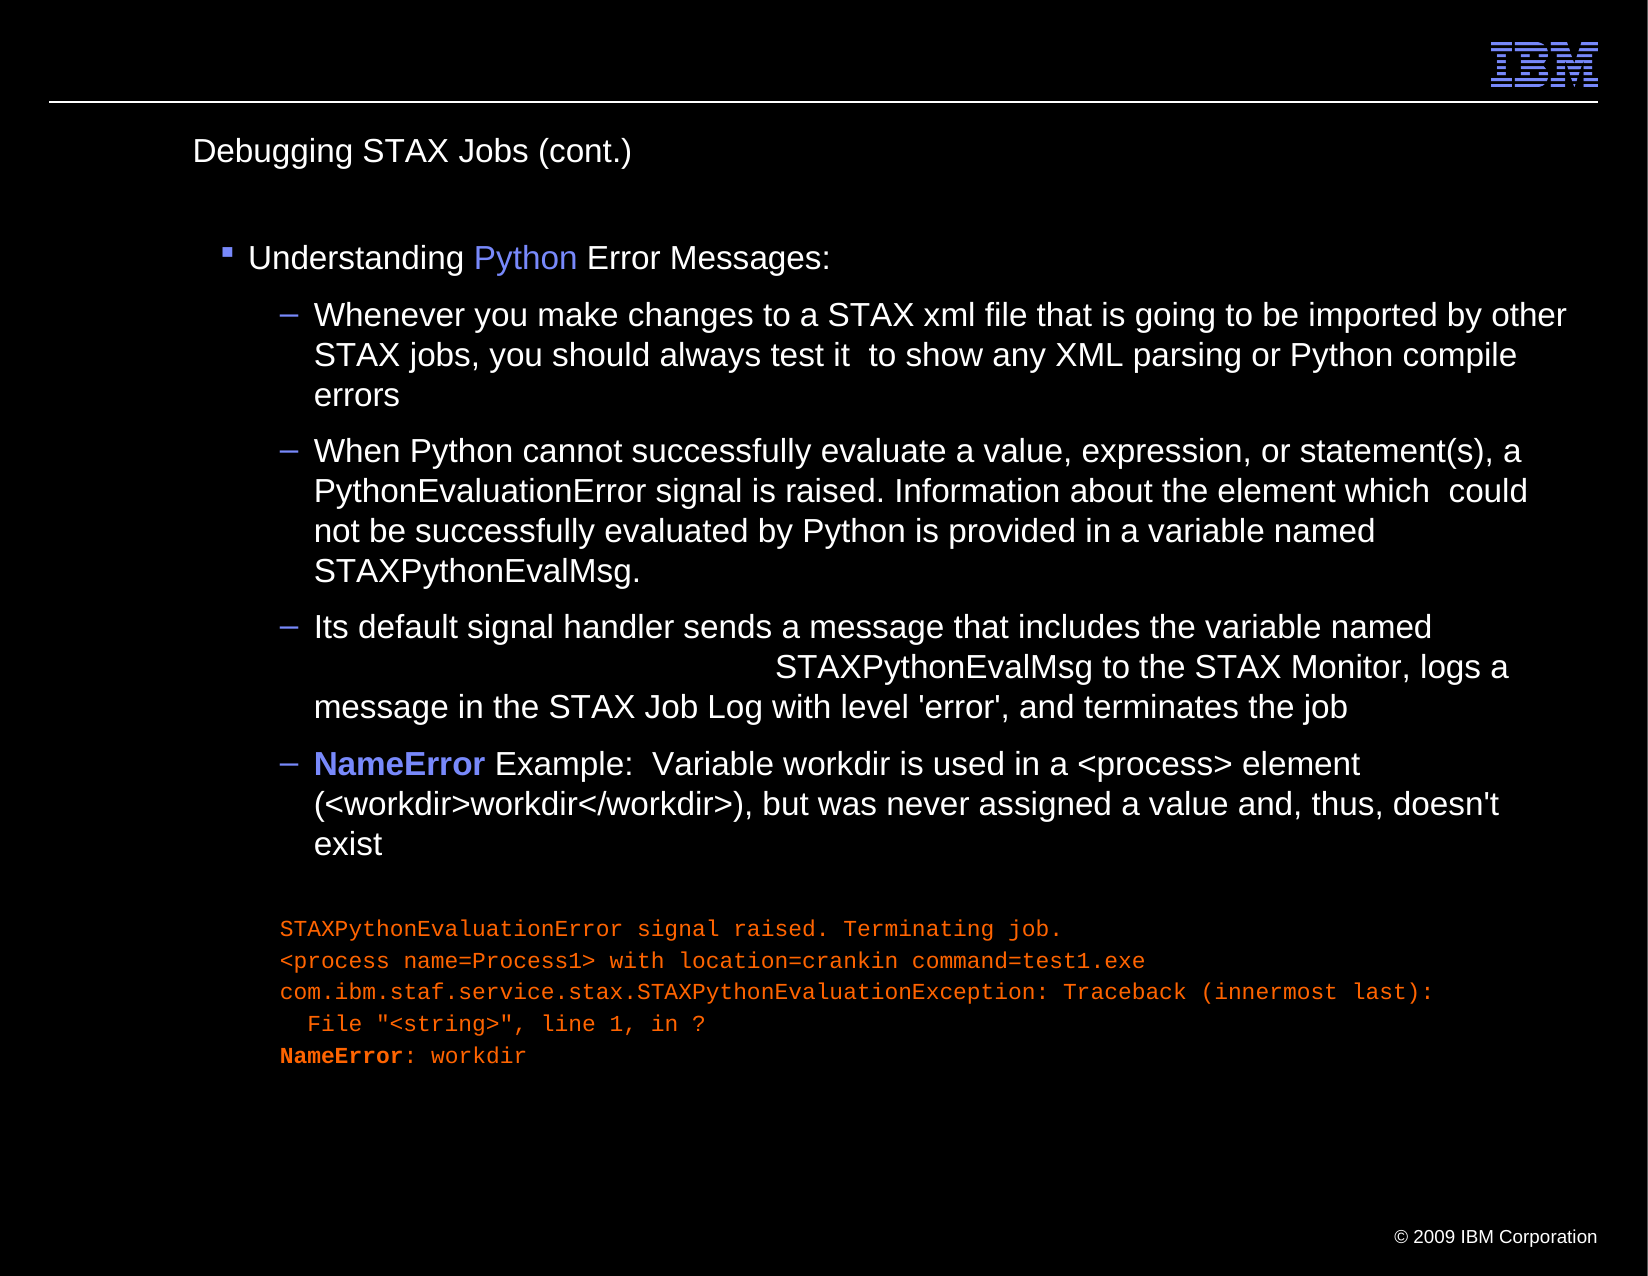

# Debugging STAX Jobs (cont.)
Understanding Python Error Messages:
Whenever you make changes to a STAX xml file that is going to be imported by other STAX jobs, you should always test it to show any XML parsing or Python compile errors
When Python cannot successfully evaluate a value, expression, or statement(s), a PythonEvaluationError signal is raised. Information about the element which could not be successfully evaluated by Python is provided in a variable named STAXPythonEvalMsg.
Its default signal handler sends a message that includes the variable named STAXPythonEvalMsg to the STAX Monitor, logs a message in the STAX Job Log with level 'error', and terminates the job
NameError Example: Variable workdir is used in a <process> element (<workdir>workdir</workdir>), but was never assigned a value and, thus, doesn't exist
STAXPythonEvaluationError signal raised. Terminating job.
<process name=Process1> with location=crankin command=test1.exe
com.ibm.staf.service.stax.STAXPythonEvaluationException: Traceback (innermost last):
 File "<string>", line 1, in ?
NameError: workdir